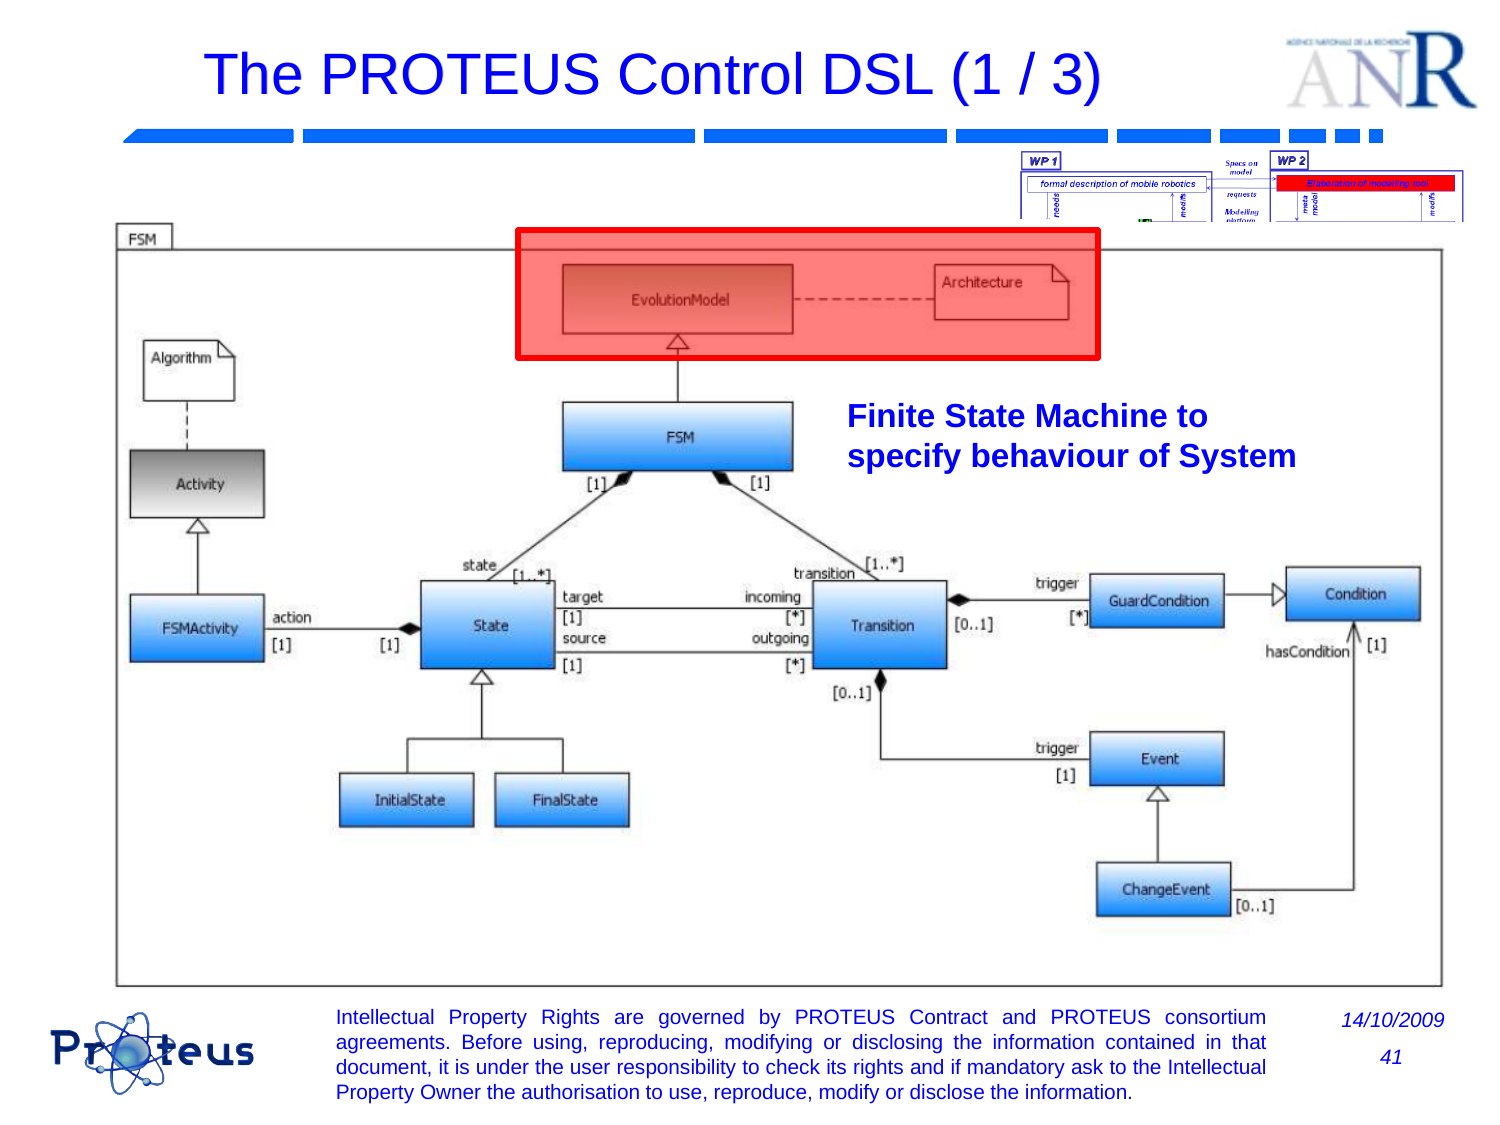

# The PROTEUS Control DSL (1 / 3)
Finite State Machine to specify behaviour of System